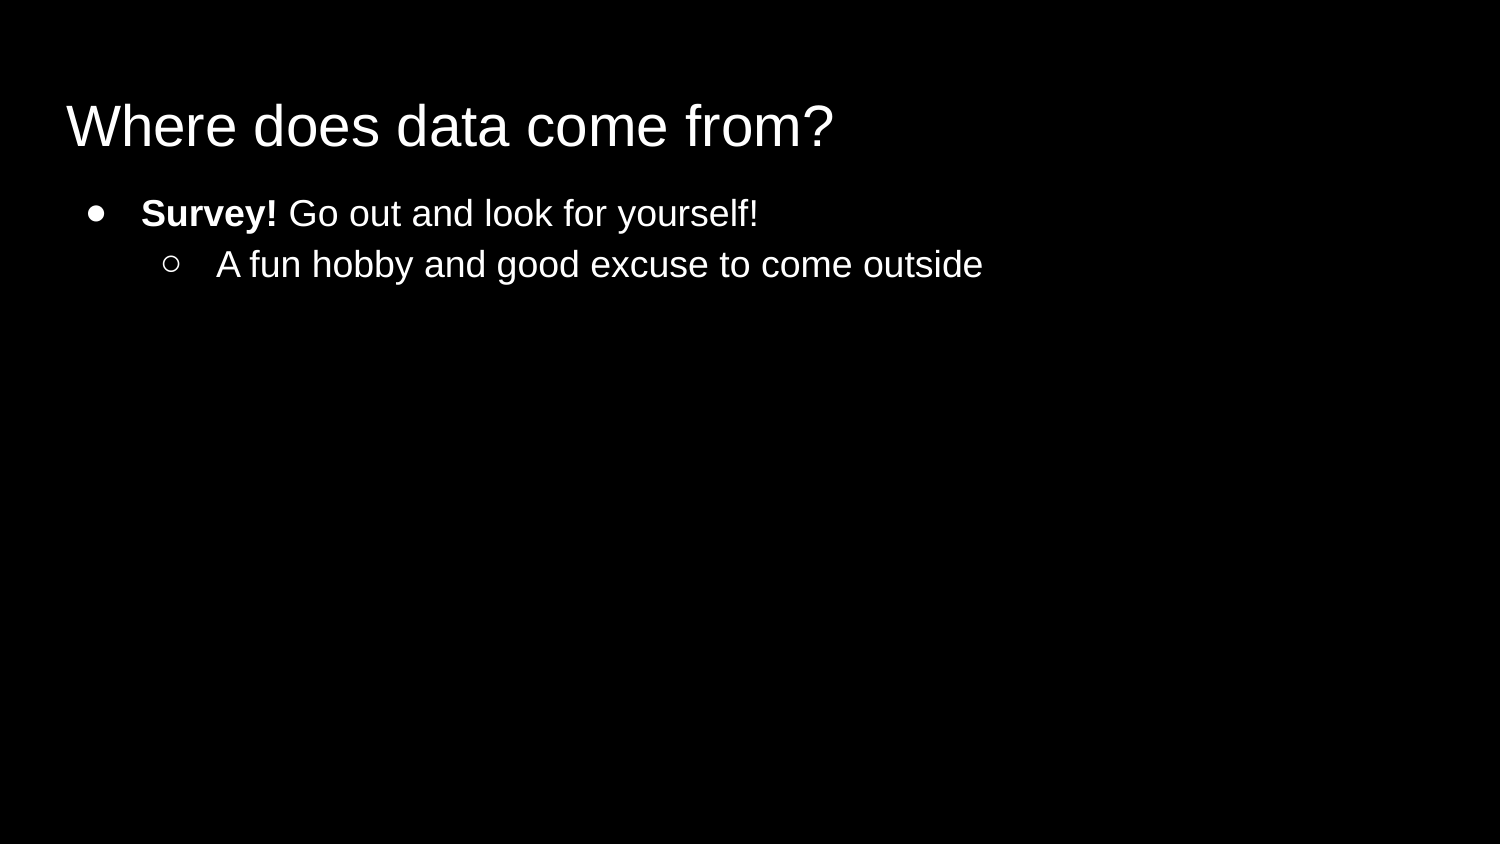

# Where does data come from?
Survey! Go out and look for yourself!
A fun hobby and good excuse to come outside